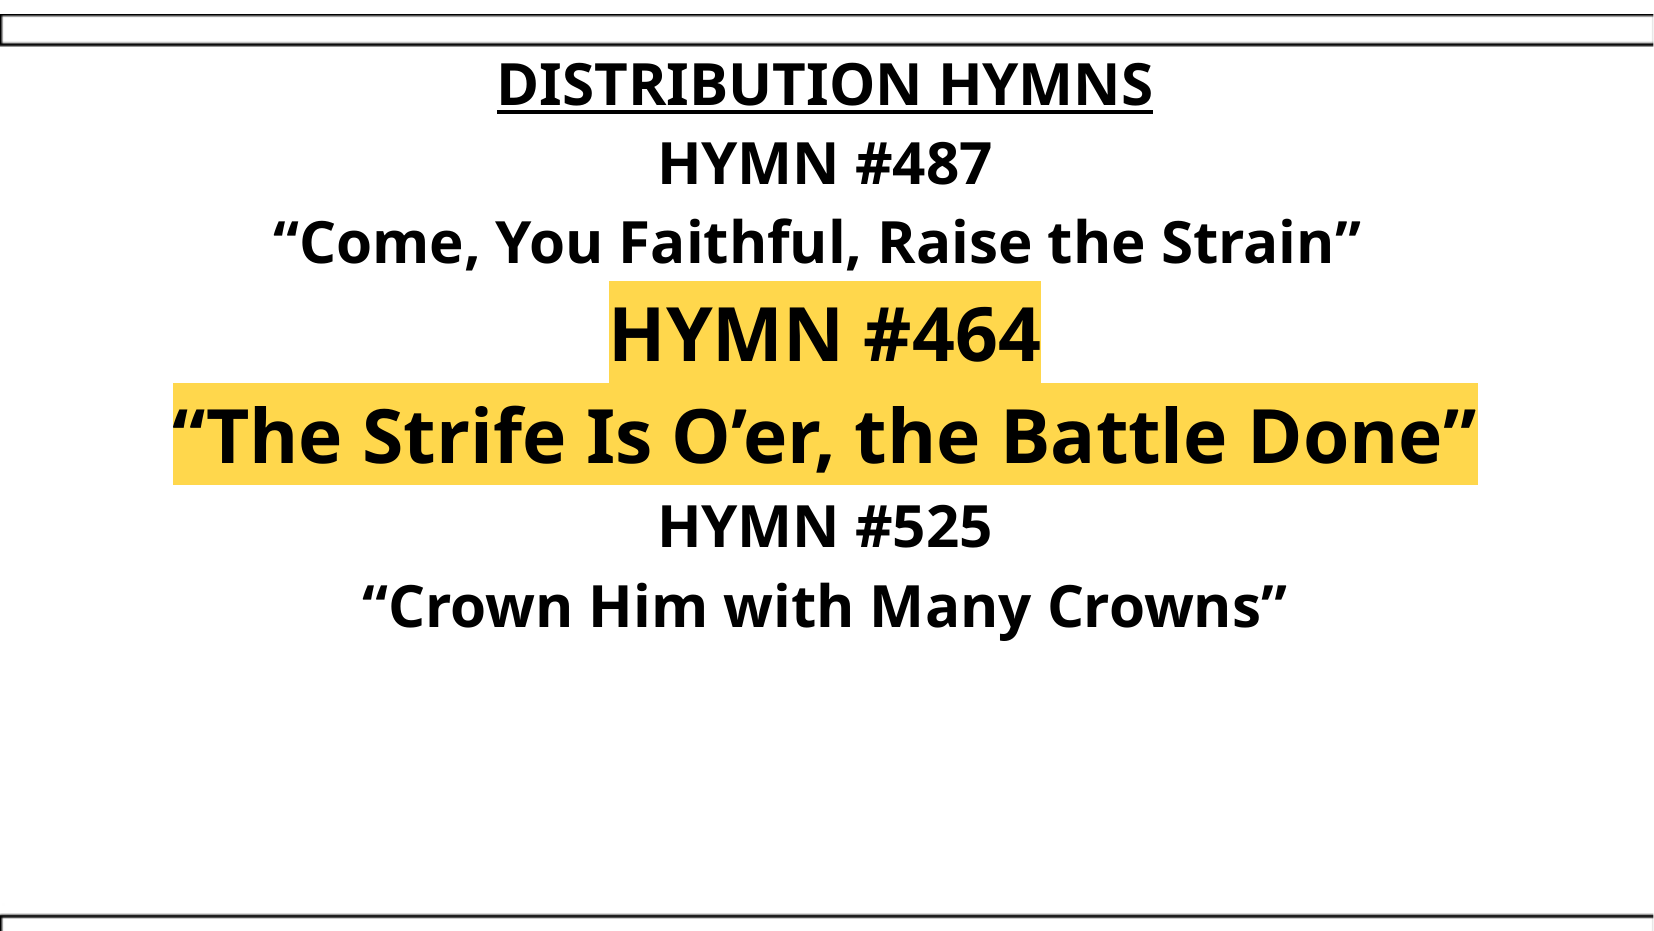

DISTRIBUTION HYMNS
HYMN #487
“Come, You Faithful, Raise the Strain”
HYMN #464
“The Strife Is O’er, the Battle Done”
HYMN #525
“Crown Him with Many Crowns”